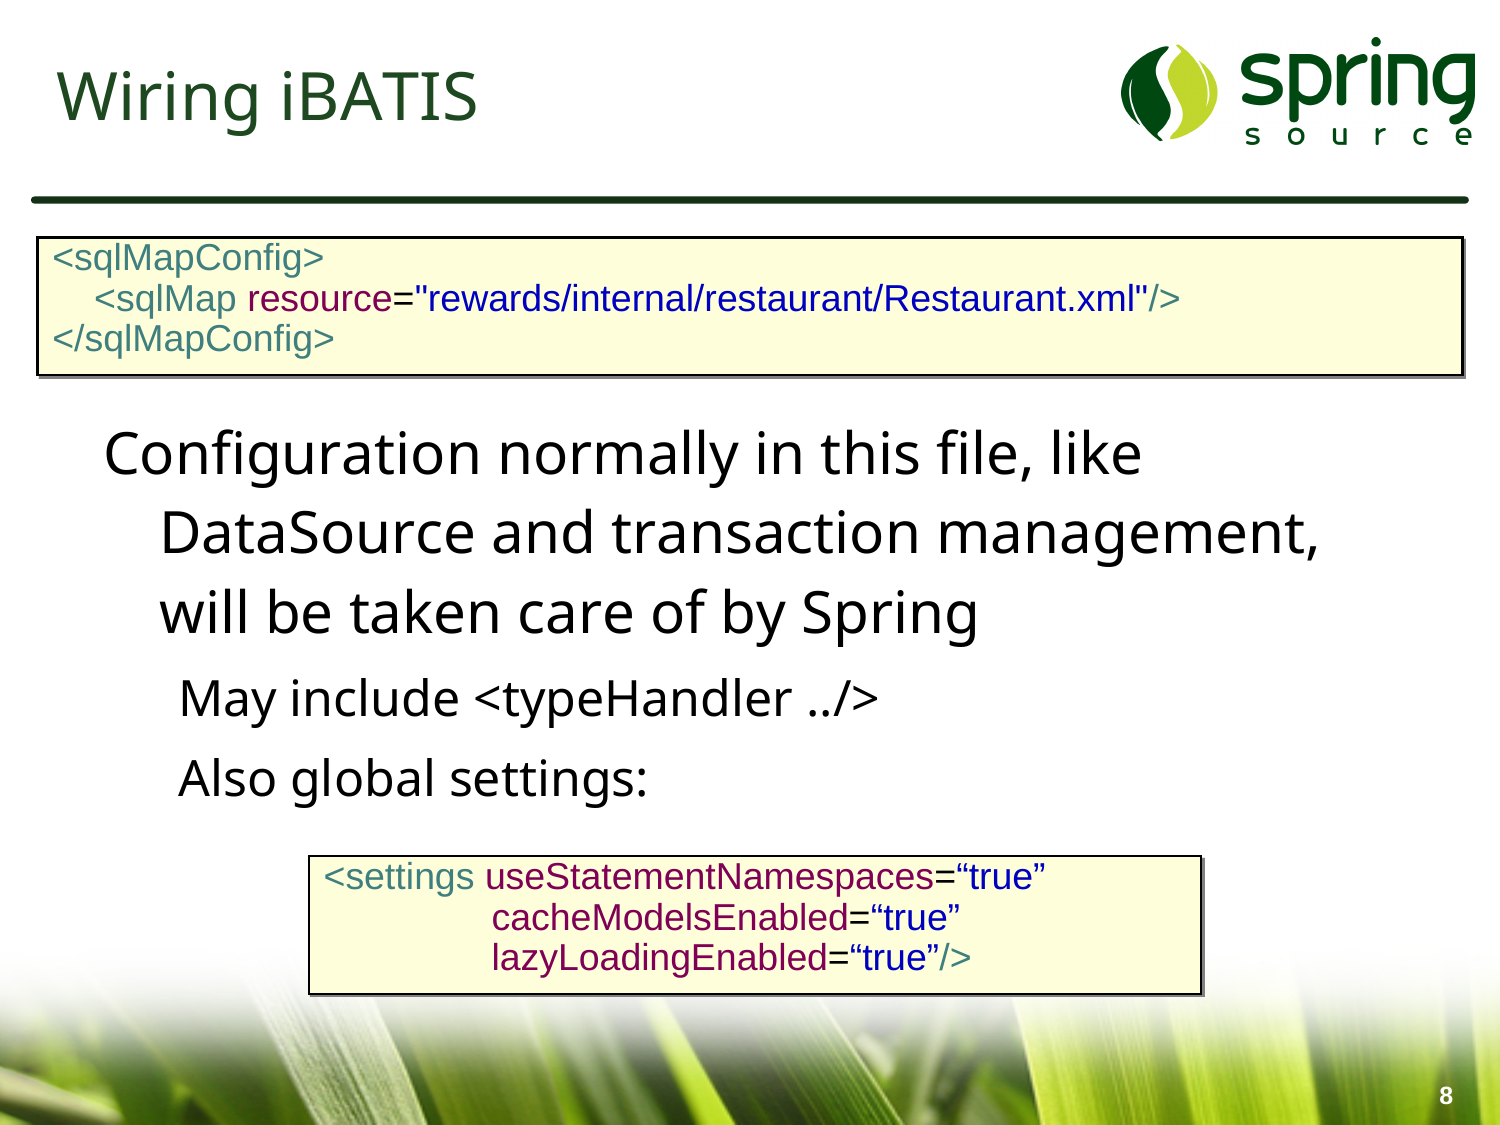

# Wiring iBATIS
<sqlMapConfig>
 <sqlMap resource="rewards/internal/restaurant/Restaurant.xml"/>
</sqlMapConfig>
Configuration normally in this file, like DataSource and transaction management, will be taken care of by Spring
May include <typeHandler ../>
Also global settings:
<settings useStatementNamespaces=“true”
 cacheModelsEnabled=“true”
 lazyLoadingEnabled=“true”/>